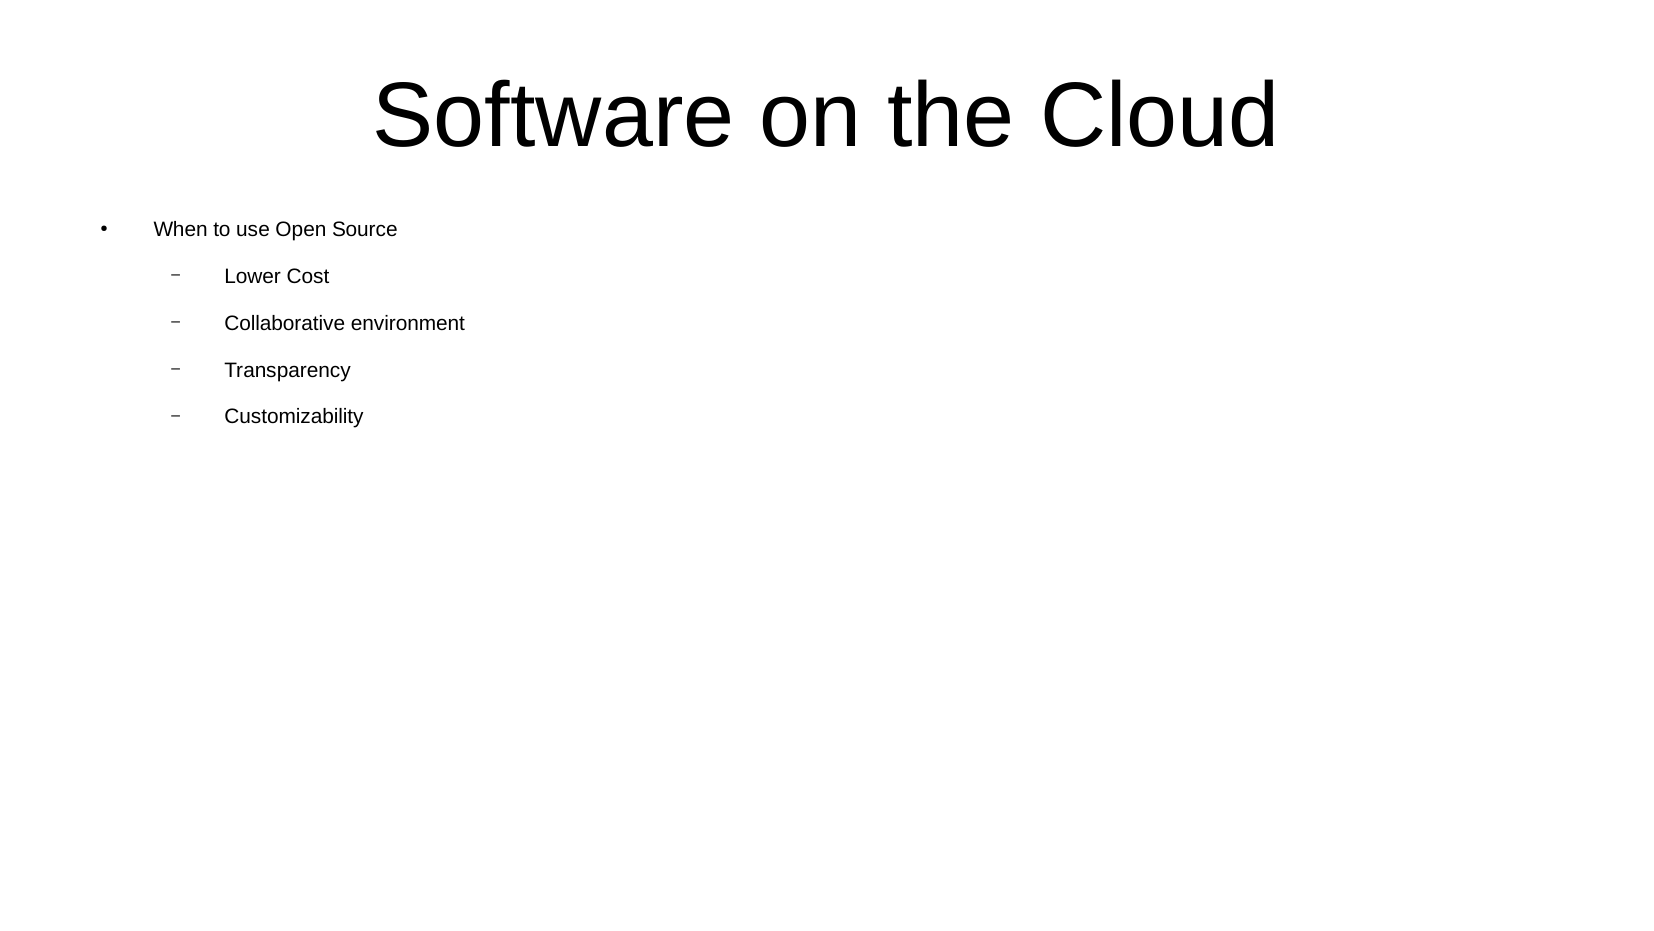

# Software on the Cloud
When to use Open Source
Lower Cost
Collaborative environment
Transparency
Customizability